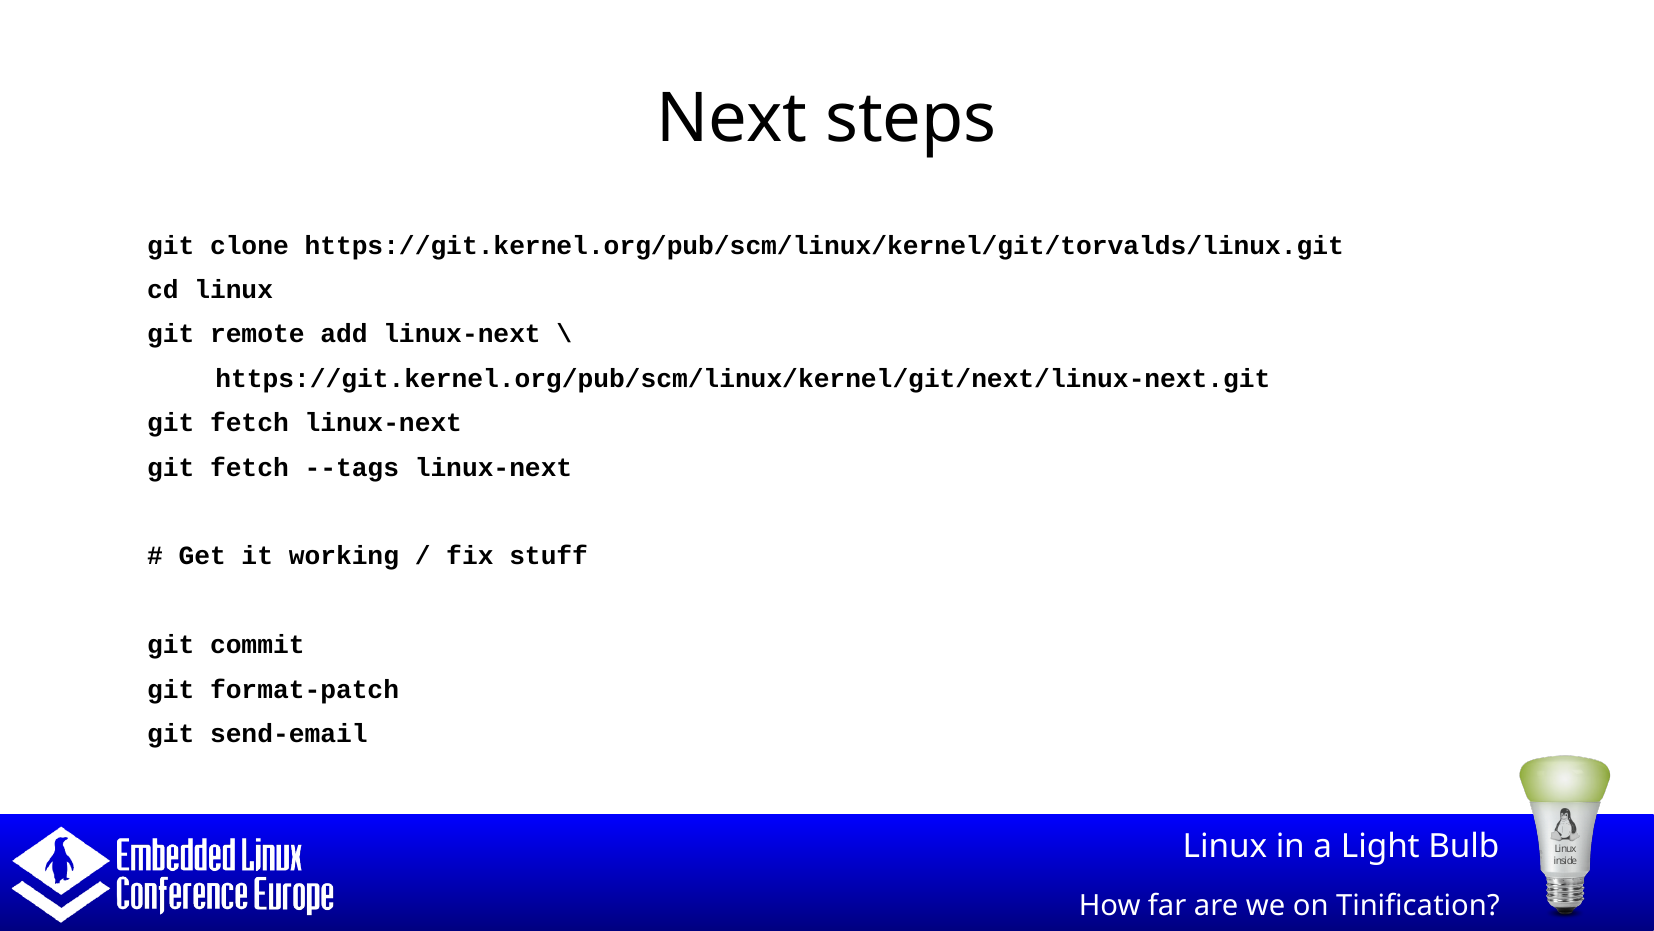

# Next steps
git clone https://git.kernel.org/pub/scm/linux/kernel/git/torvalds/linux.git
cd linux
git remote add linux-next \
	https://git.kernel.org/pub/scm/linux/kernel/git/next/linux-next.git
git fetch linux-next
git fetch --tags linux-next
# Get it working / fix stuff
git commit
git format-patch
git send-email
Linux in a Light Bulb